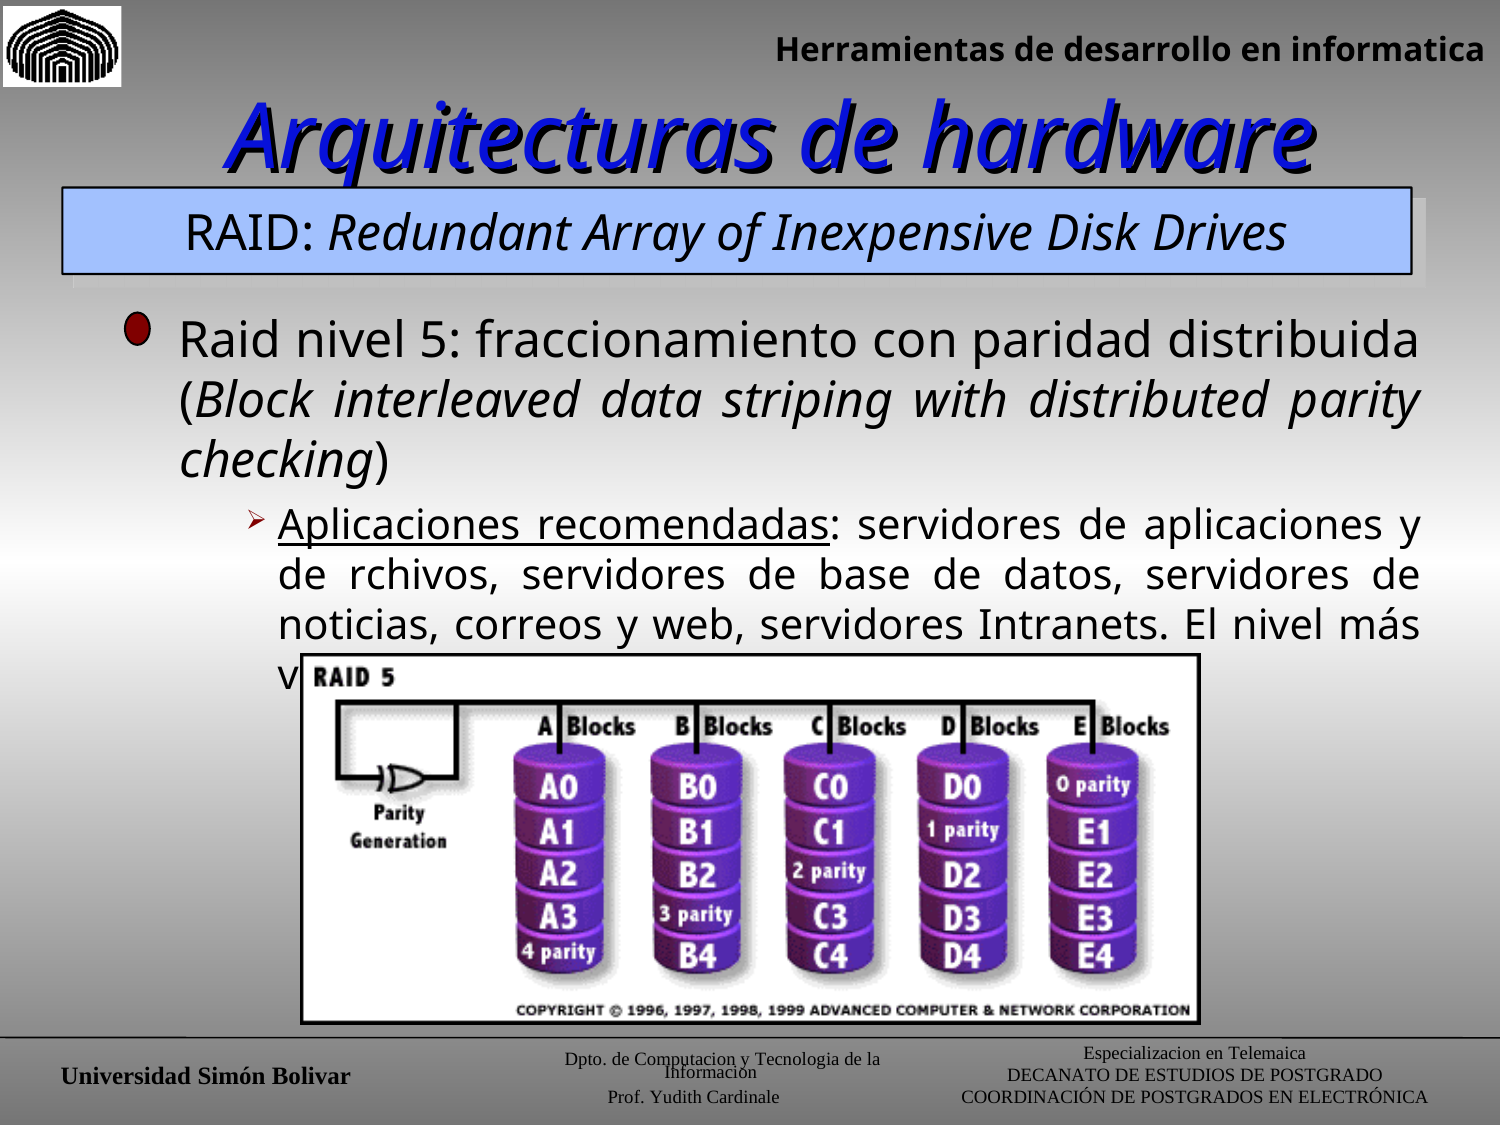

Arquitecturas de hardware
RAID: Redundant Array of Inexpensive Disk Drives
 Raid nivel 5: fraccionamiento con paridad distribuida (Block interleaved data striping with distributed parity checking)
Aplicaciones recomendadas: servidores de aplicaciones y de rchivos, servidores de base de datos, servidores de noticias, correos y web, servidores Intranets. El nivel más versátil.